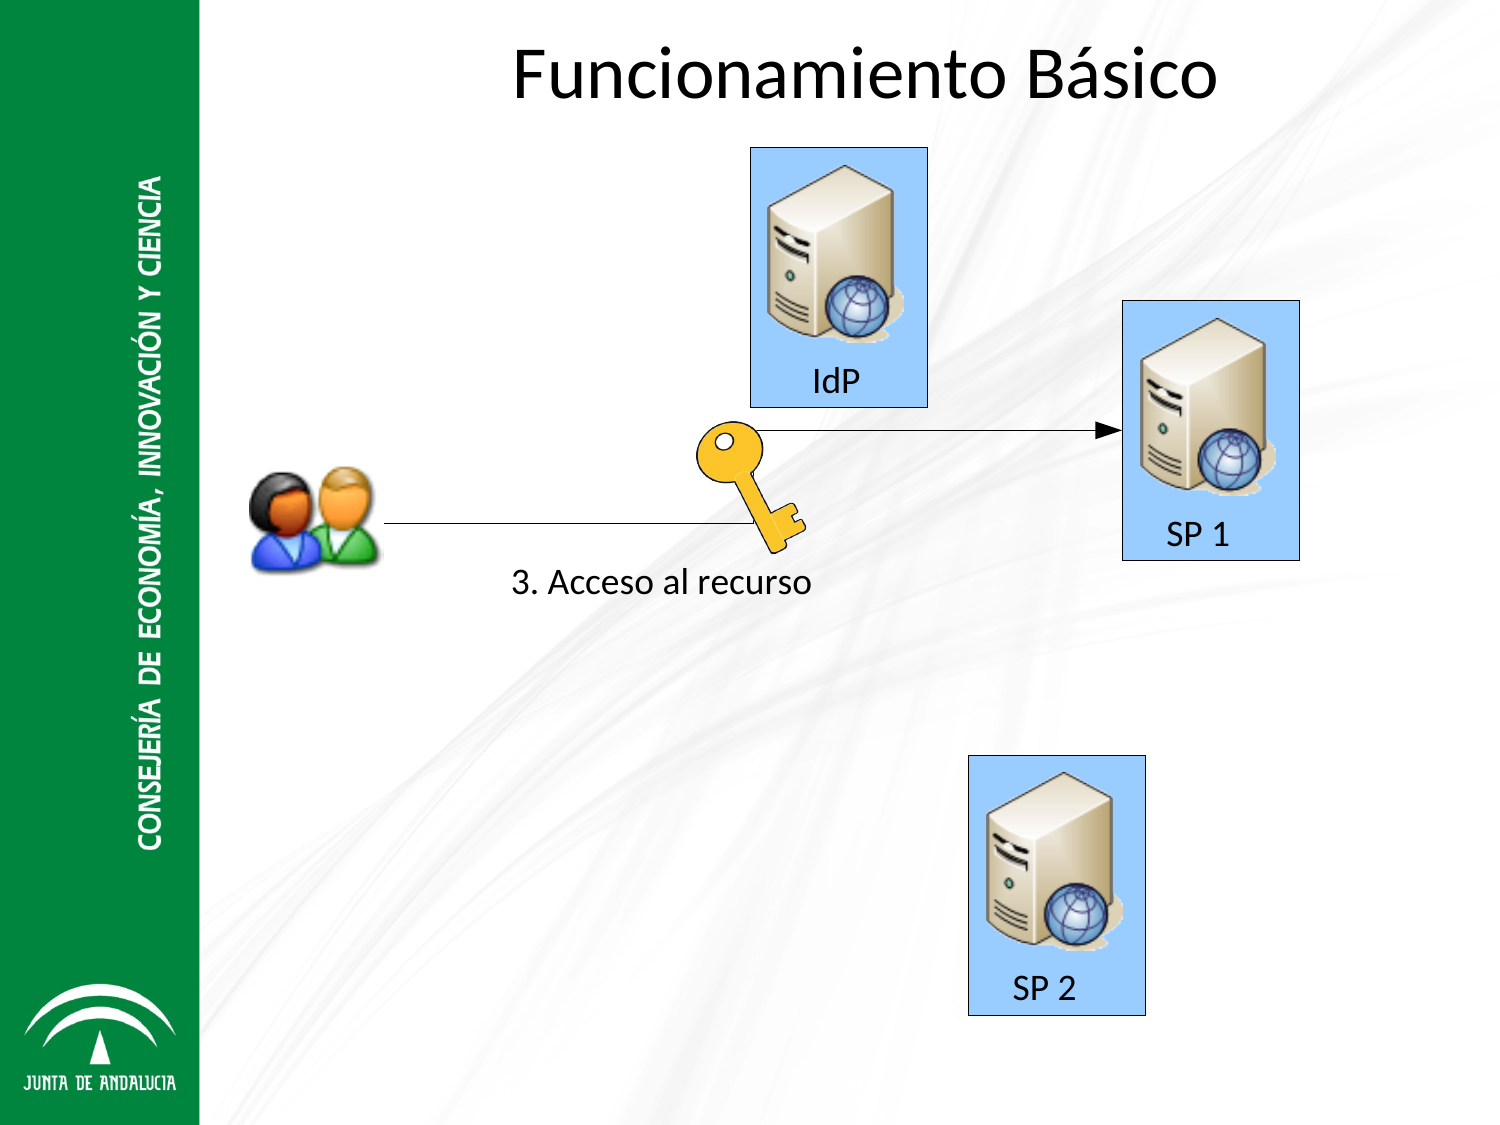

# Funcionamiento Básico
IdP
SP 1
3. Acceso al recurso
SP 2